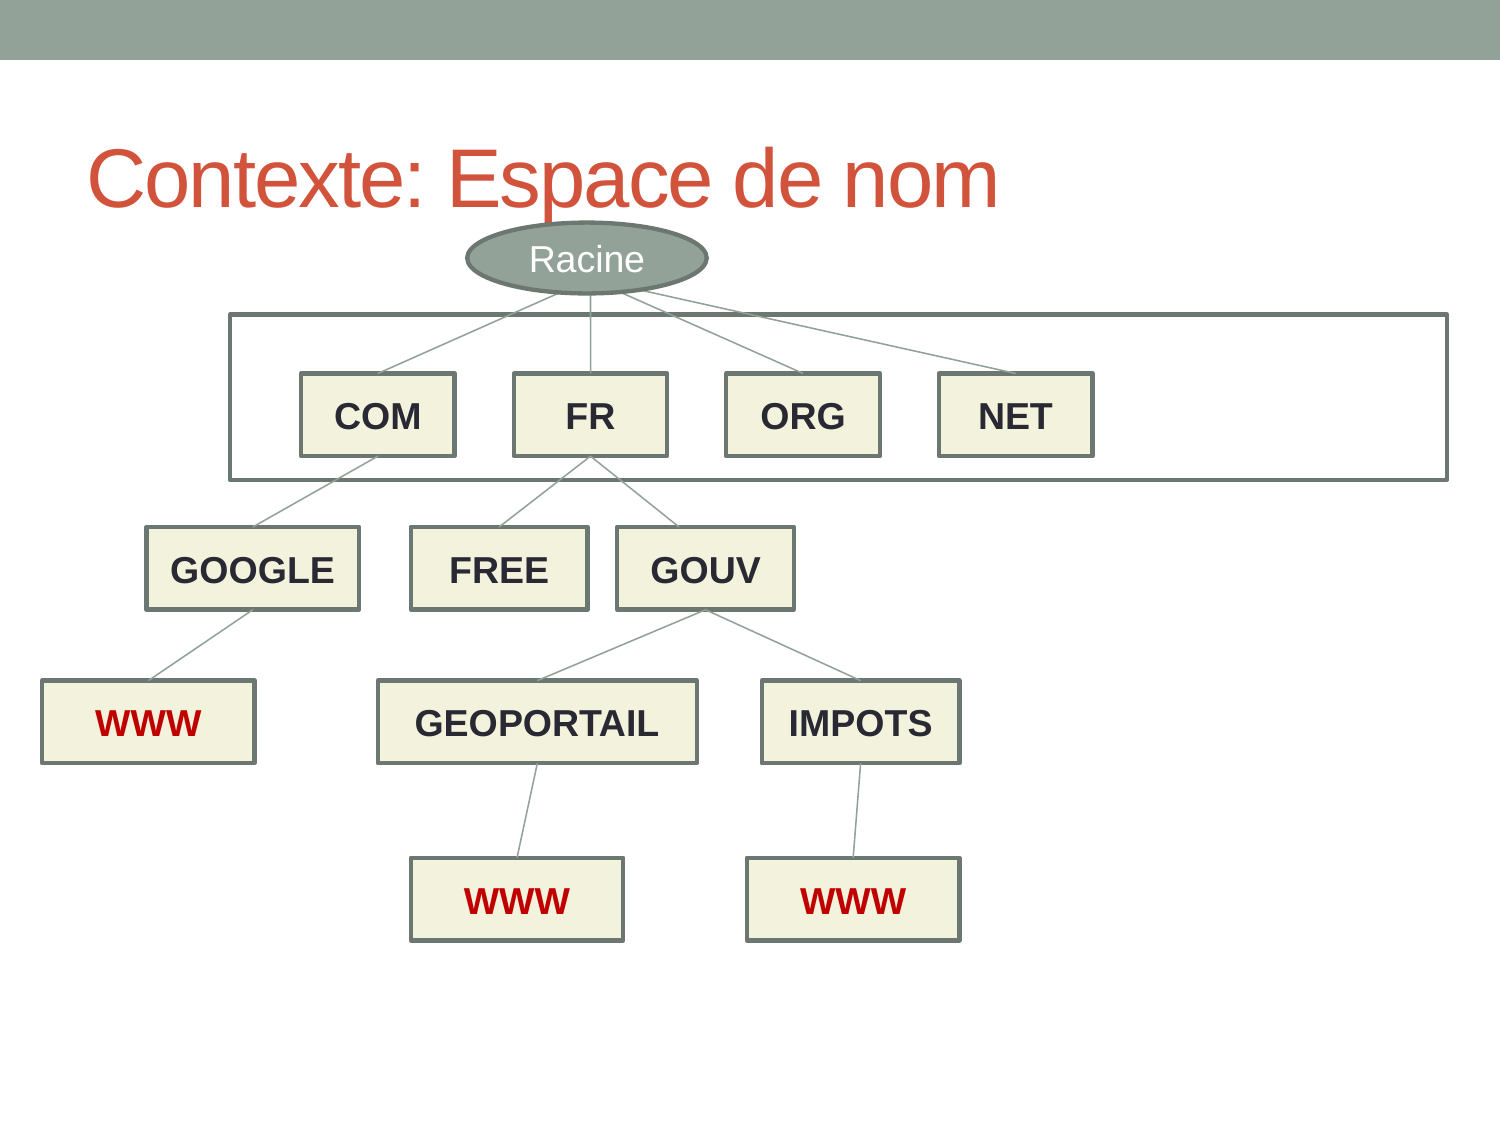

# Contexte: Espace de nom
Racine
						TLD
COM
FR
ORG
NET
GOOGLE
FREE
GOUV
WWW
GEOPORTAIL
IMPOTS
WWW
WWW